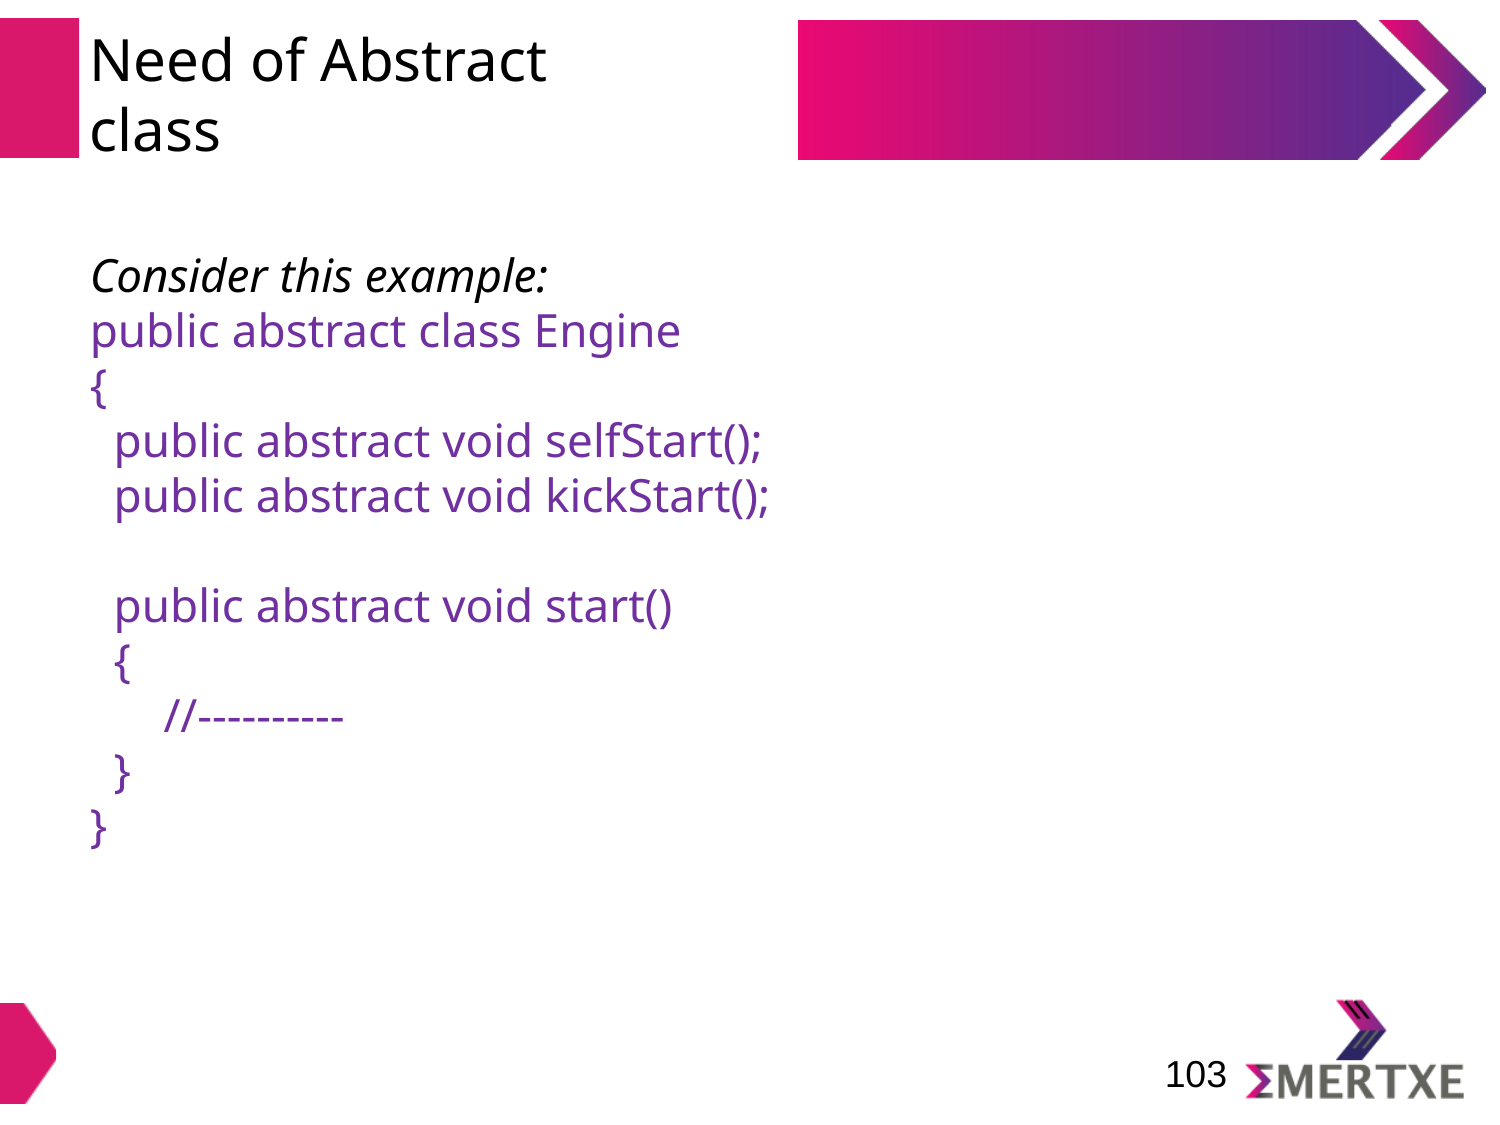

Need of Abstract
class
Consider this example:
public abstract class Engine
{
 public abstract void selfStart();
 public abstract void kickStart();
 public abstract void start()
 {
 	//----------
 }
}